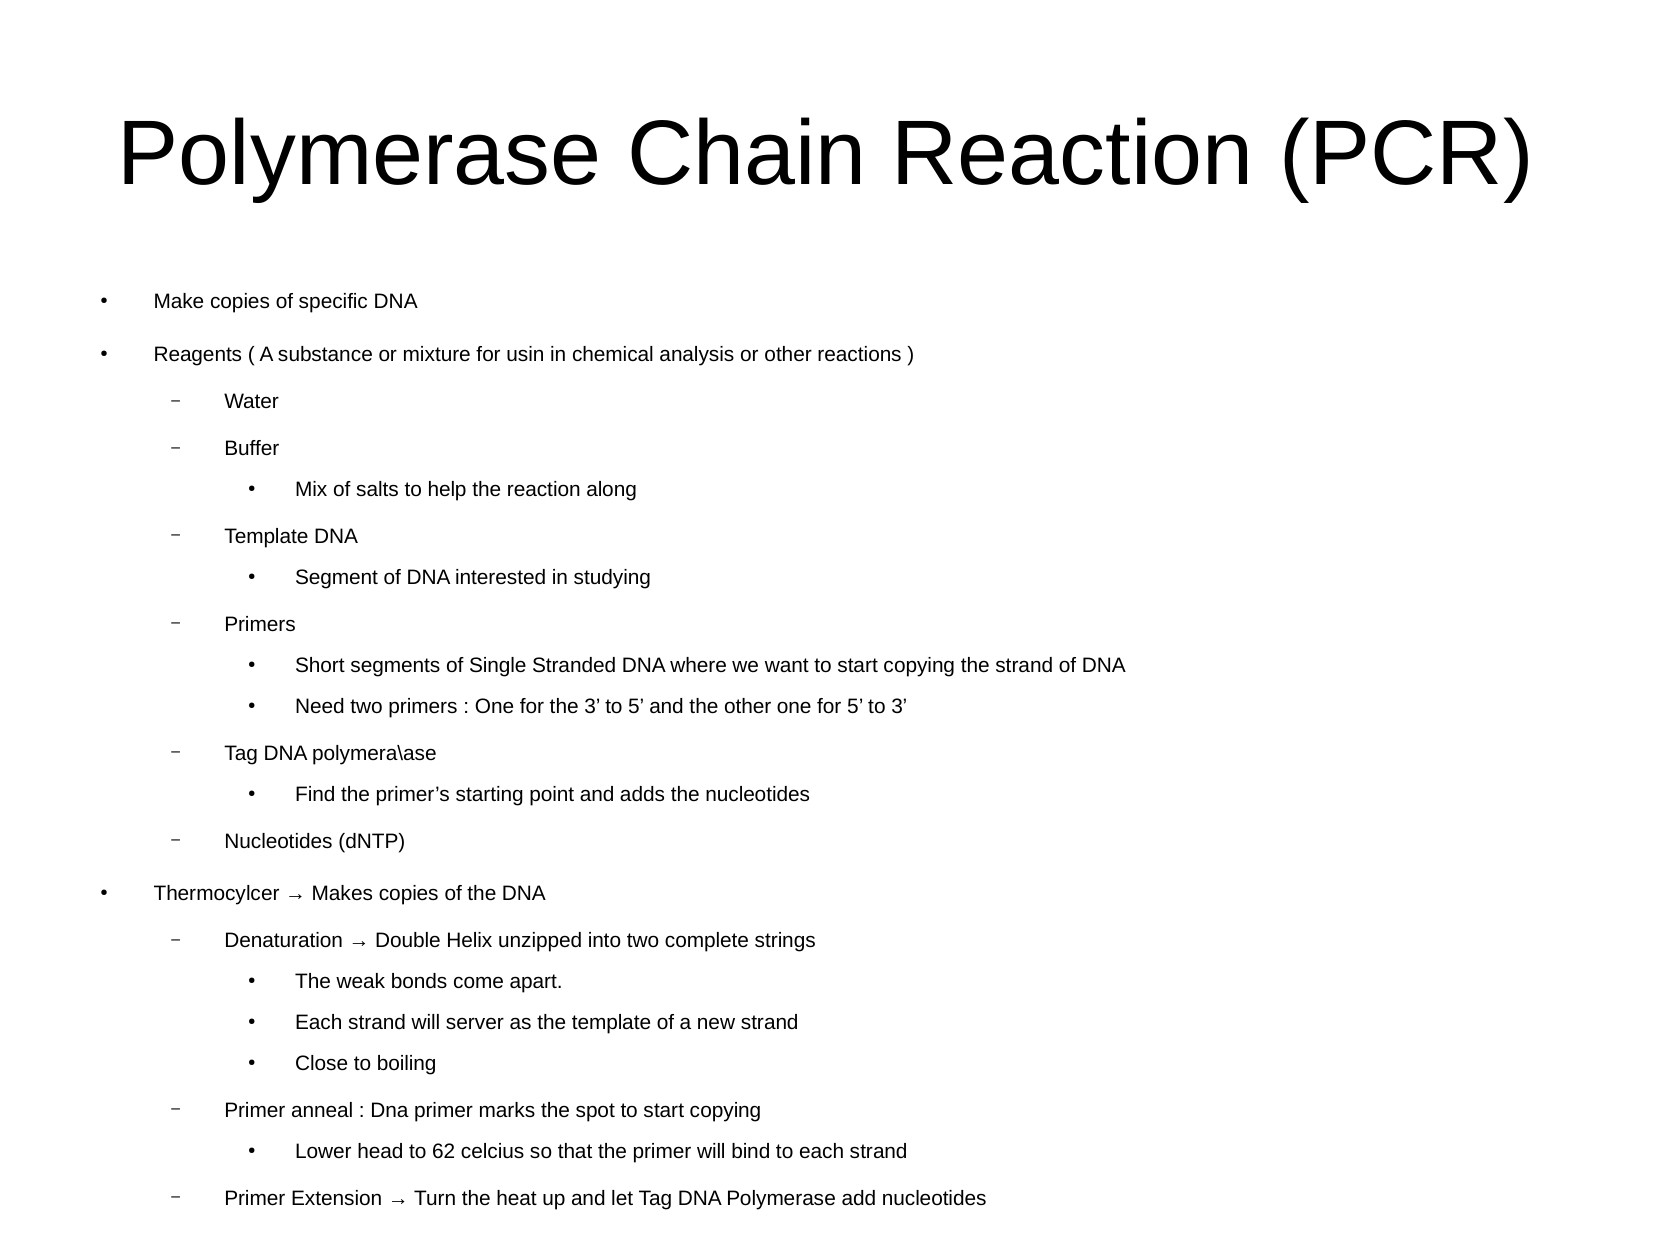

# Polymerase Chain Reaction (PCR)
Make copies of specific DNA
Reagents ( A substance or mixture for usin in chemical analysis or other reactions )
Water
Buffer
Mix of salts to help the reaction along
Template DNA
Segment of DNA interested in studying
Primers
Short segments of Single Stranded DNA where we want to start copying the strand of DNA
Need two primers : One for the 3’ to 5’ and the other one for 5’ to 3’
Tag DNA polymera\ase
Find the primer’s starting point and adds the nucleotides
Nucleotides (dNTP)
Thermocylcer → Makes copies of the DNA
Denaturation → Double Helix unzipped into two complete strings
The weak bonds come apart.
Each strand will server as the template of a new strand
Close to boiling
Primer anneal : Dna primer marks the spot to start copying
Lower head to 62 celcius so that the primer will bind to each strand
Primer Extension → Turn the heat up and let Tag DNA Polymerase add nucleotides